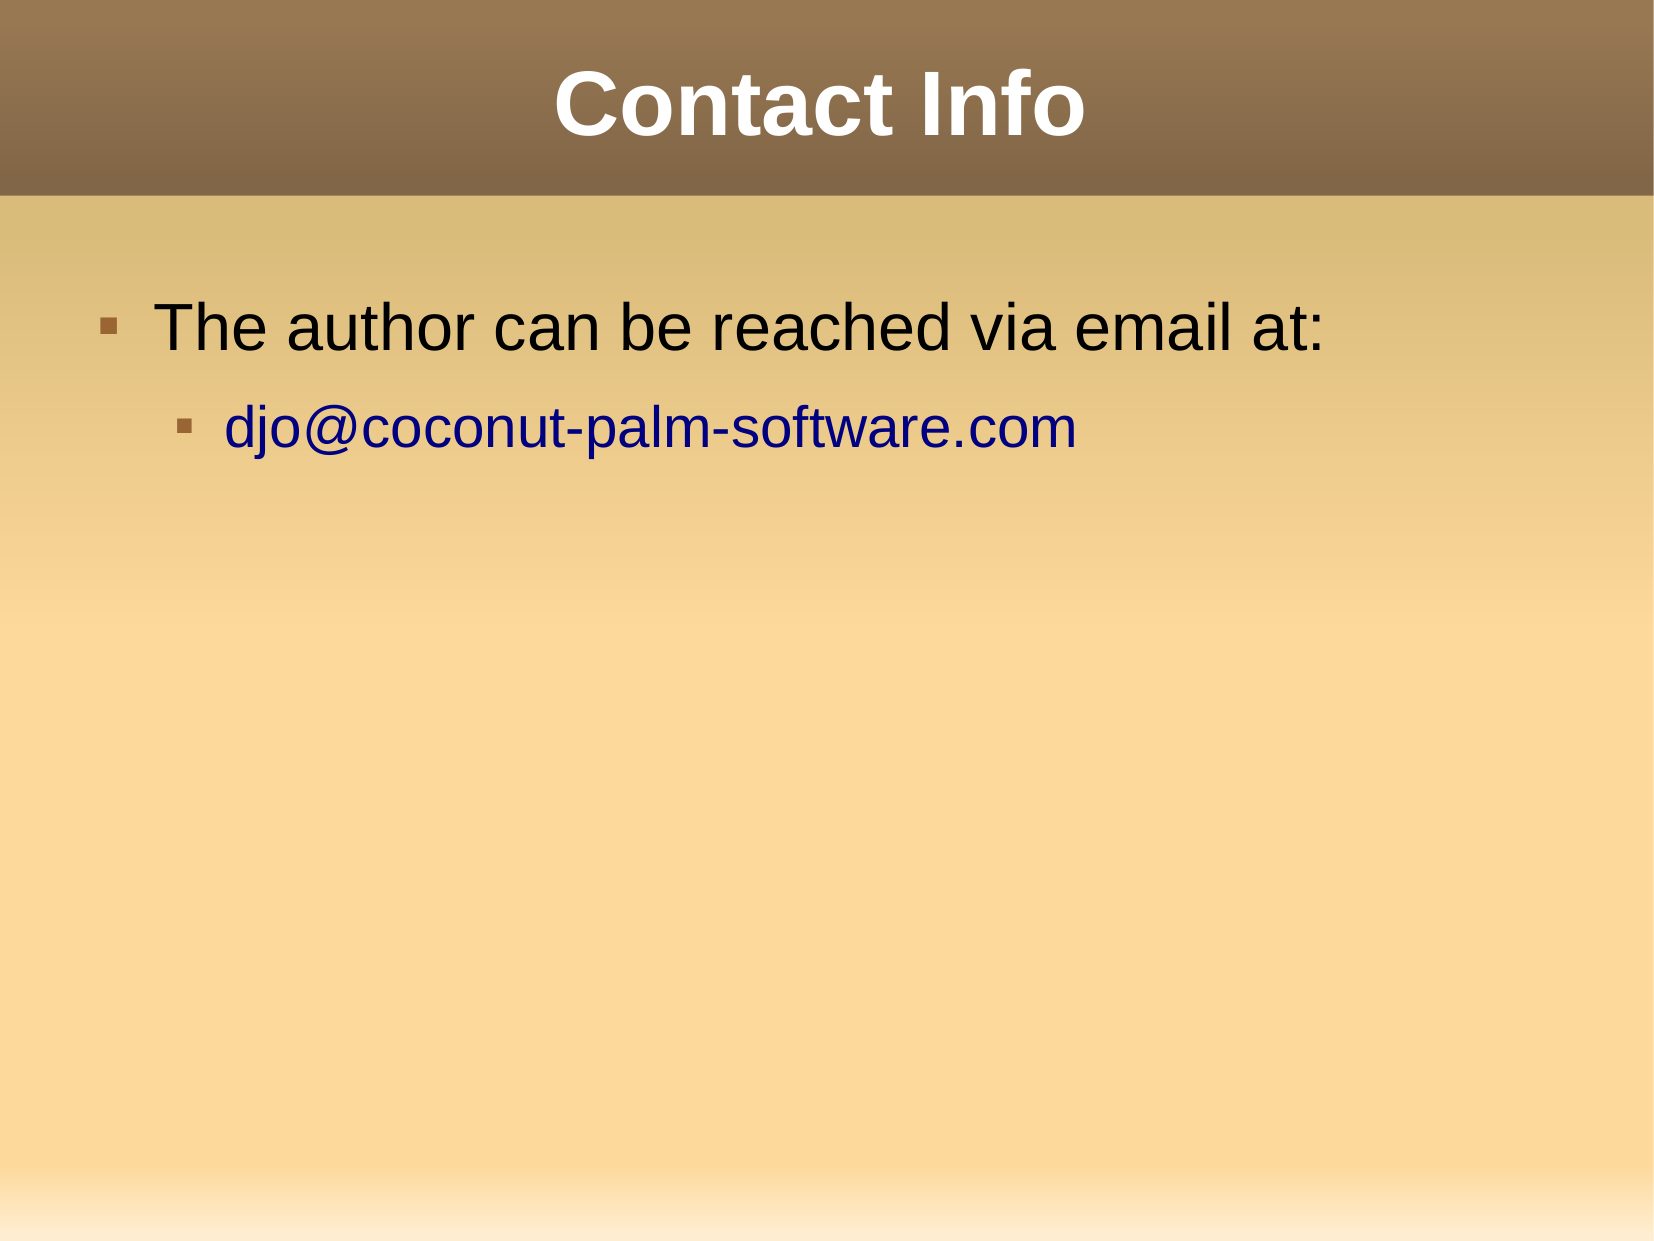

# Contact Info
The author can be reached via email at:
djo@coconut-palm-software.com